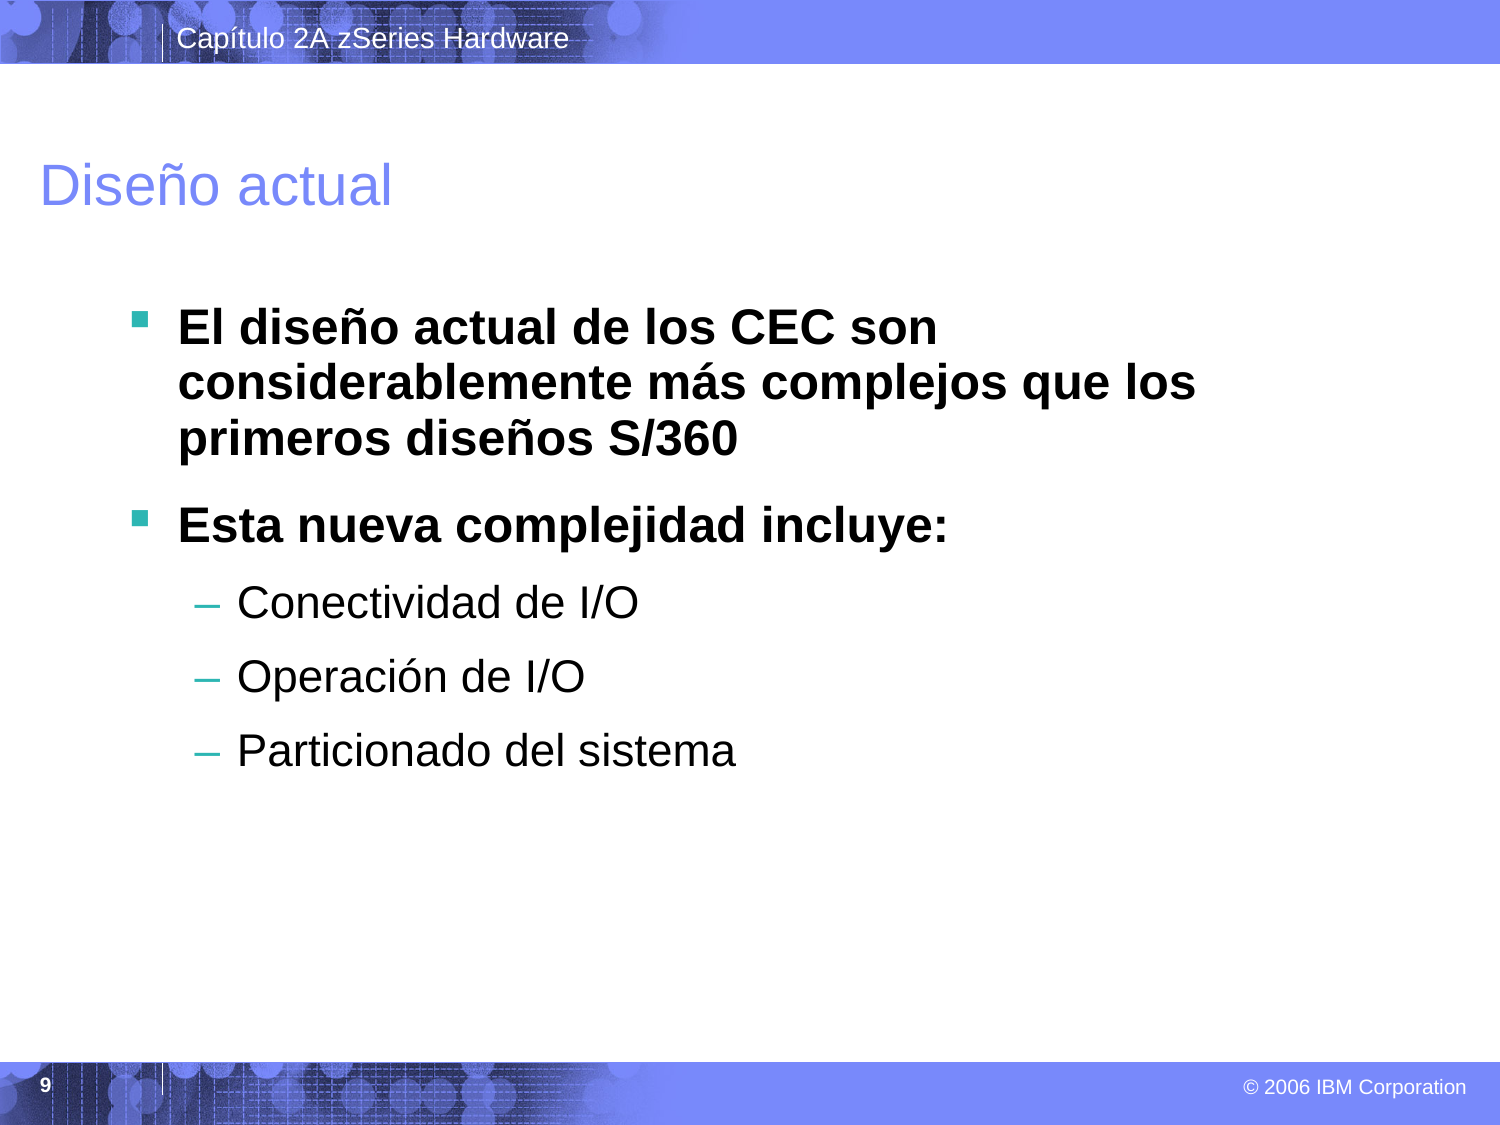

# Diseño actual
El diseño actual de los CEC son considerablemente más complejos que los primeros diseños S/360
Esta nueva complejidad incluye:
Conectividad de I/O
Operación de I/O
Particionado del sistema
9